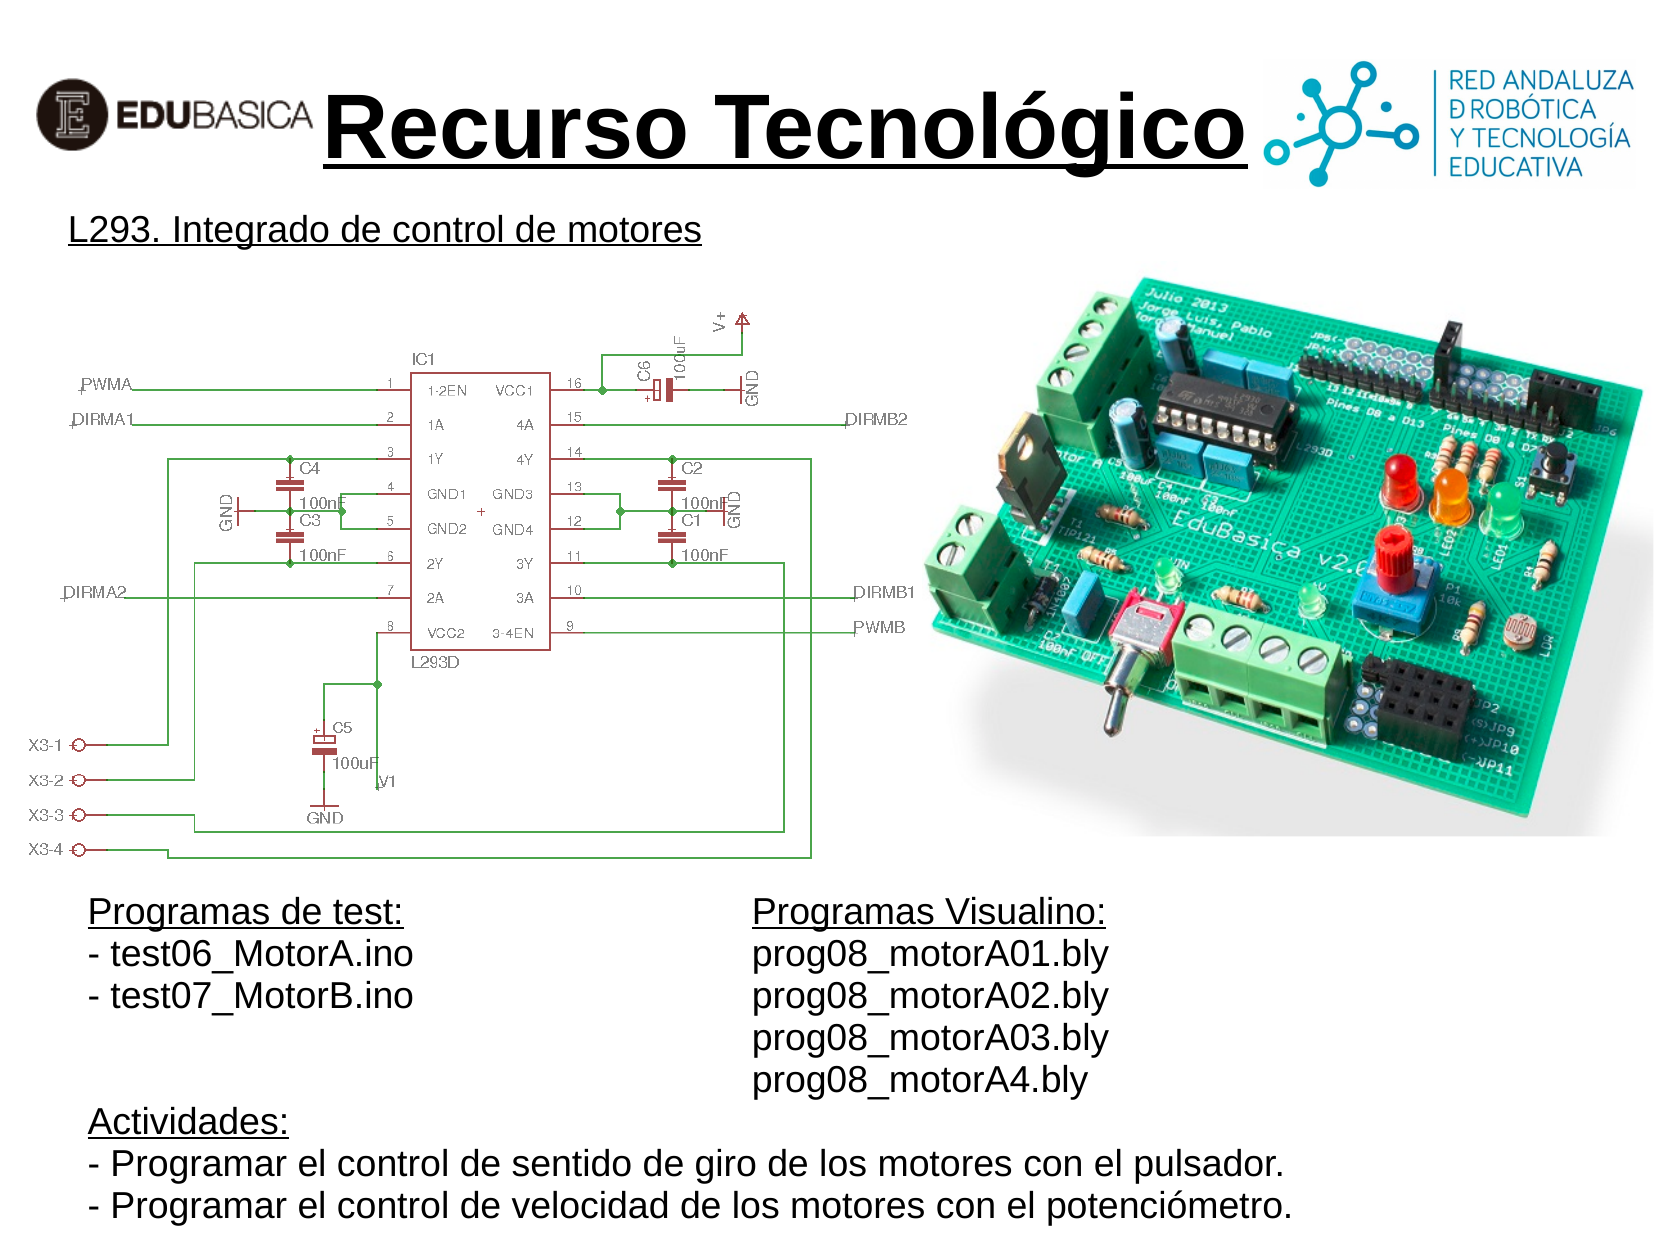

# Recurso Tecnológico
L293. Integrado de control de motores
Programas de test:					Programas Visualino:
- test06_MotorA.ino					prog08_motorA01.bly
- test07_MotorB.ino					prog08_motorA02.bly
									prog08_motorA03.bly
									prog08_motorA4.bly
Actividades:
- Programar el control de sentido de giro de los motores con el pulsador.
- Programar el control de velocidad de los motores con el potenciómetro.